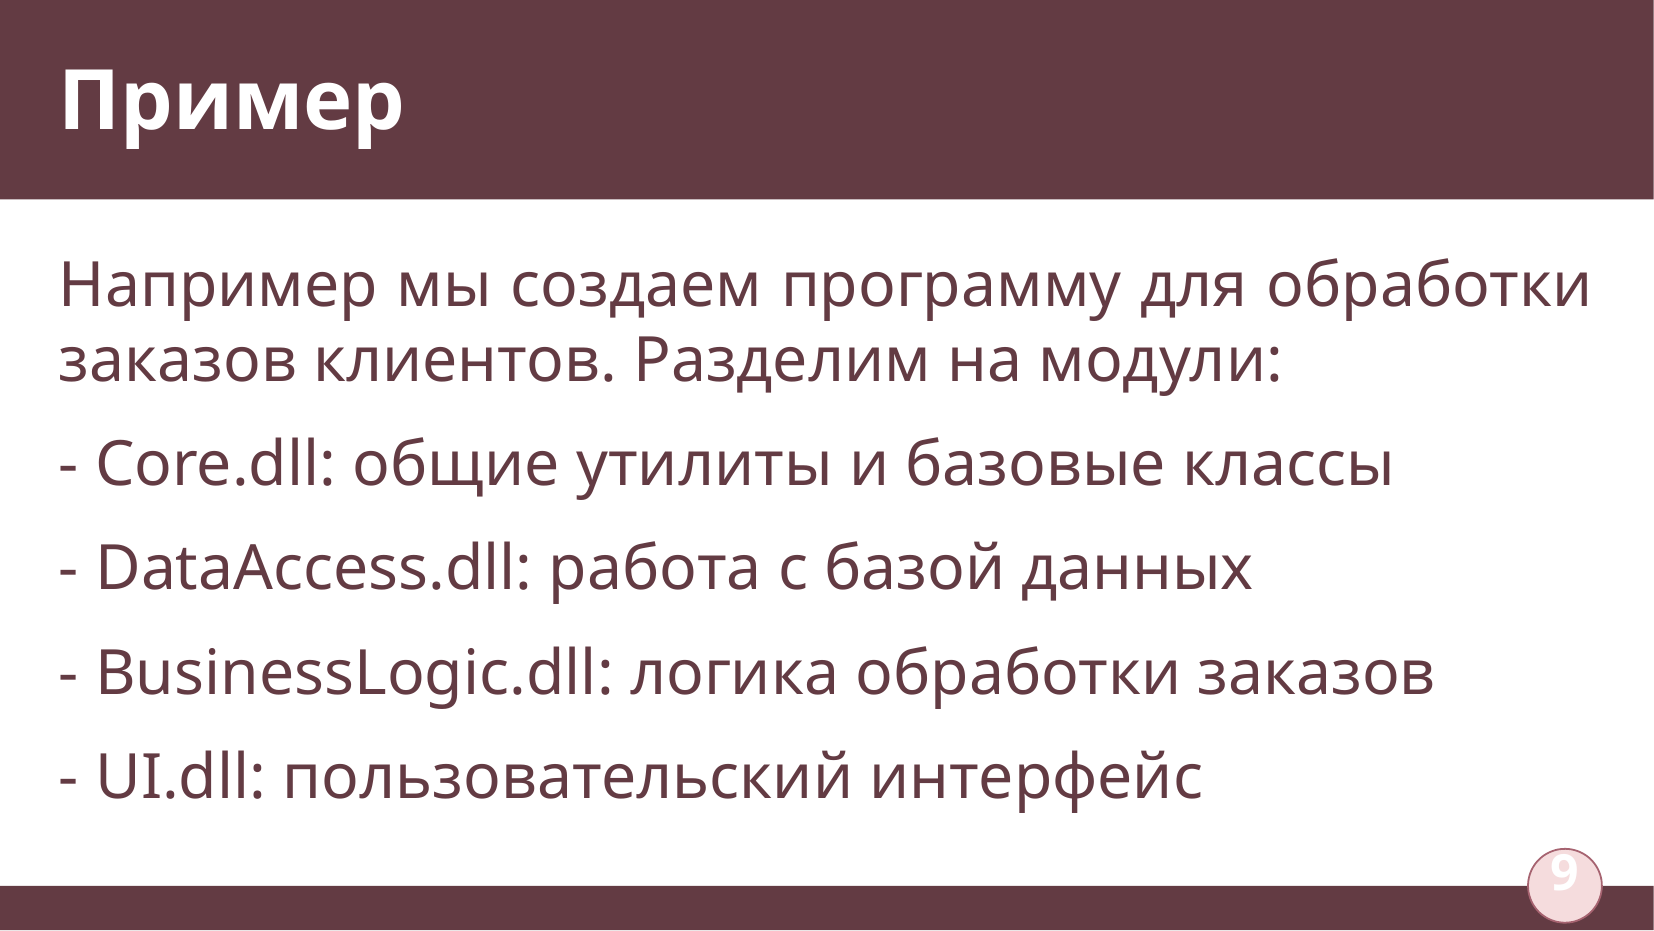

# Пример
Например мы создаем программу для обработки заказов клиентов. Разделим на модули:
- Core.dll: общие утилиты и базовые классы
- DataAccess.dll: работа с базой данных
- BusinessLogic.dll: логика обработки заказов
- UI.dll: пользовательский интерфейс